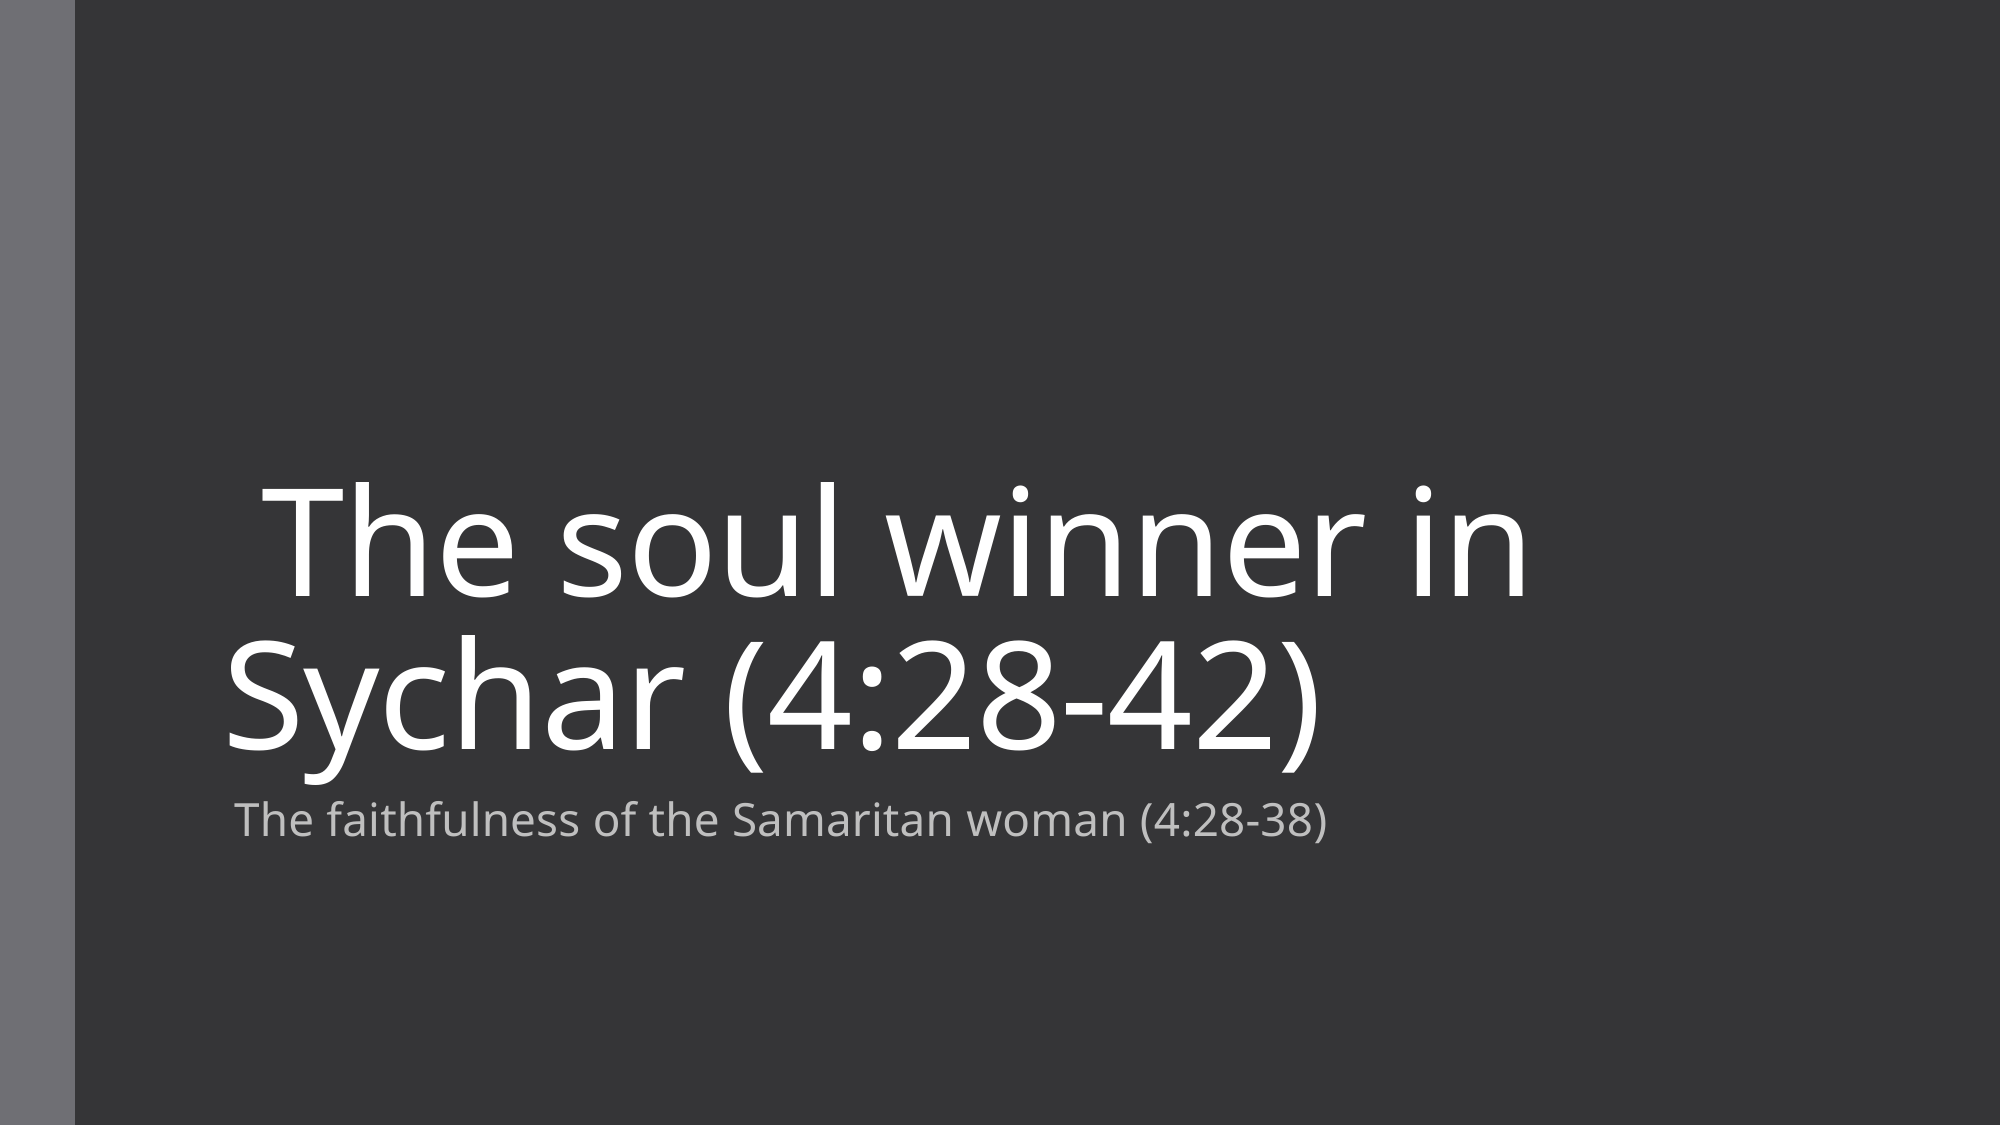

# The soul winner in Sychar (4:28-42)
 The faithfulness of the Samaritan woman (4:28-38)